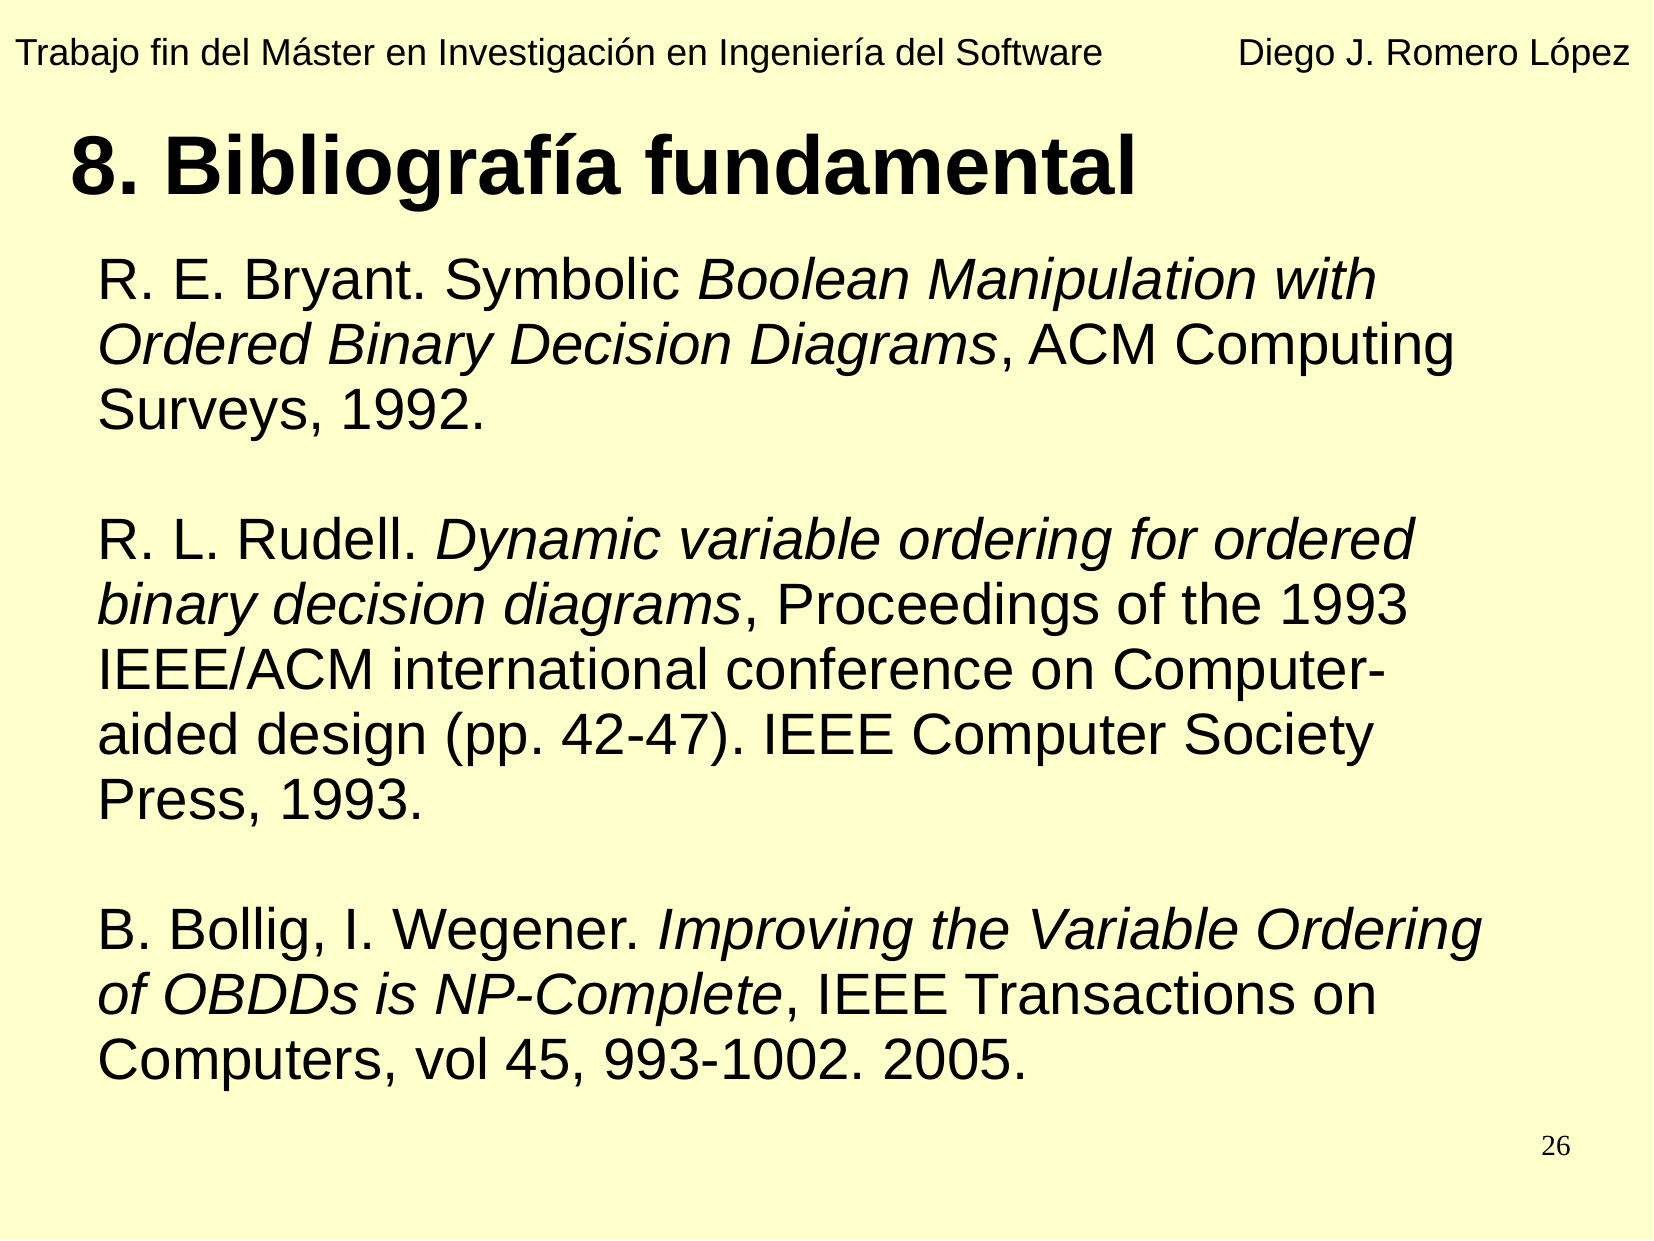

8. Bibliografía fundamental
R. E. Bryant. Symbolic Boolean Manipulation with Ordered Binary Decision Diagrams, ACM Computing Surveys, 1992.
R. L. Rudell. Dynamic variable ordering for ordered binary decision diagrams, Proceedings of the 1993 IEEE/ACM international conference on Computer-aided design (pp. 42-47). IEEE Computer Society Press, 1993.
B. Bollig, I. Wegener. Improving the Variable Ordering of OBDDs is NP-Complete, IEEE Transactions on Computers, vol 45, 993-1002. 2005.
26